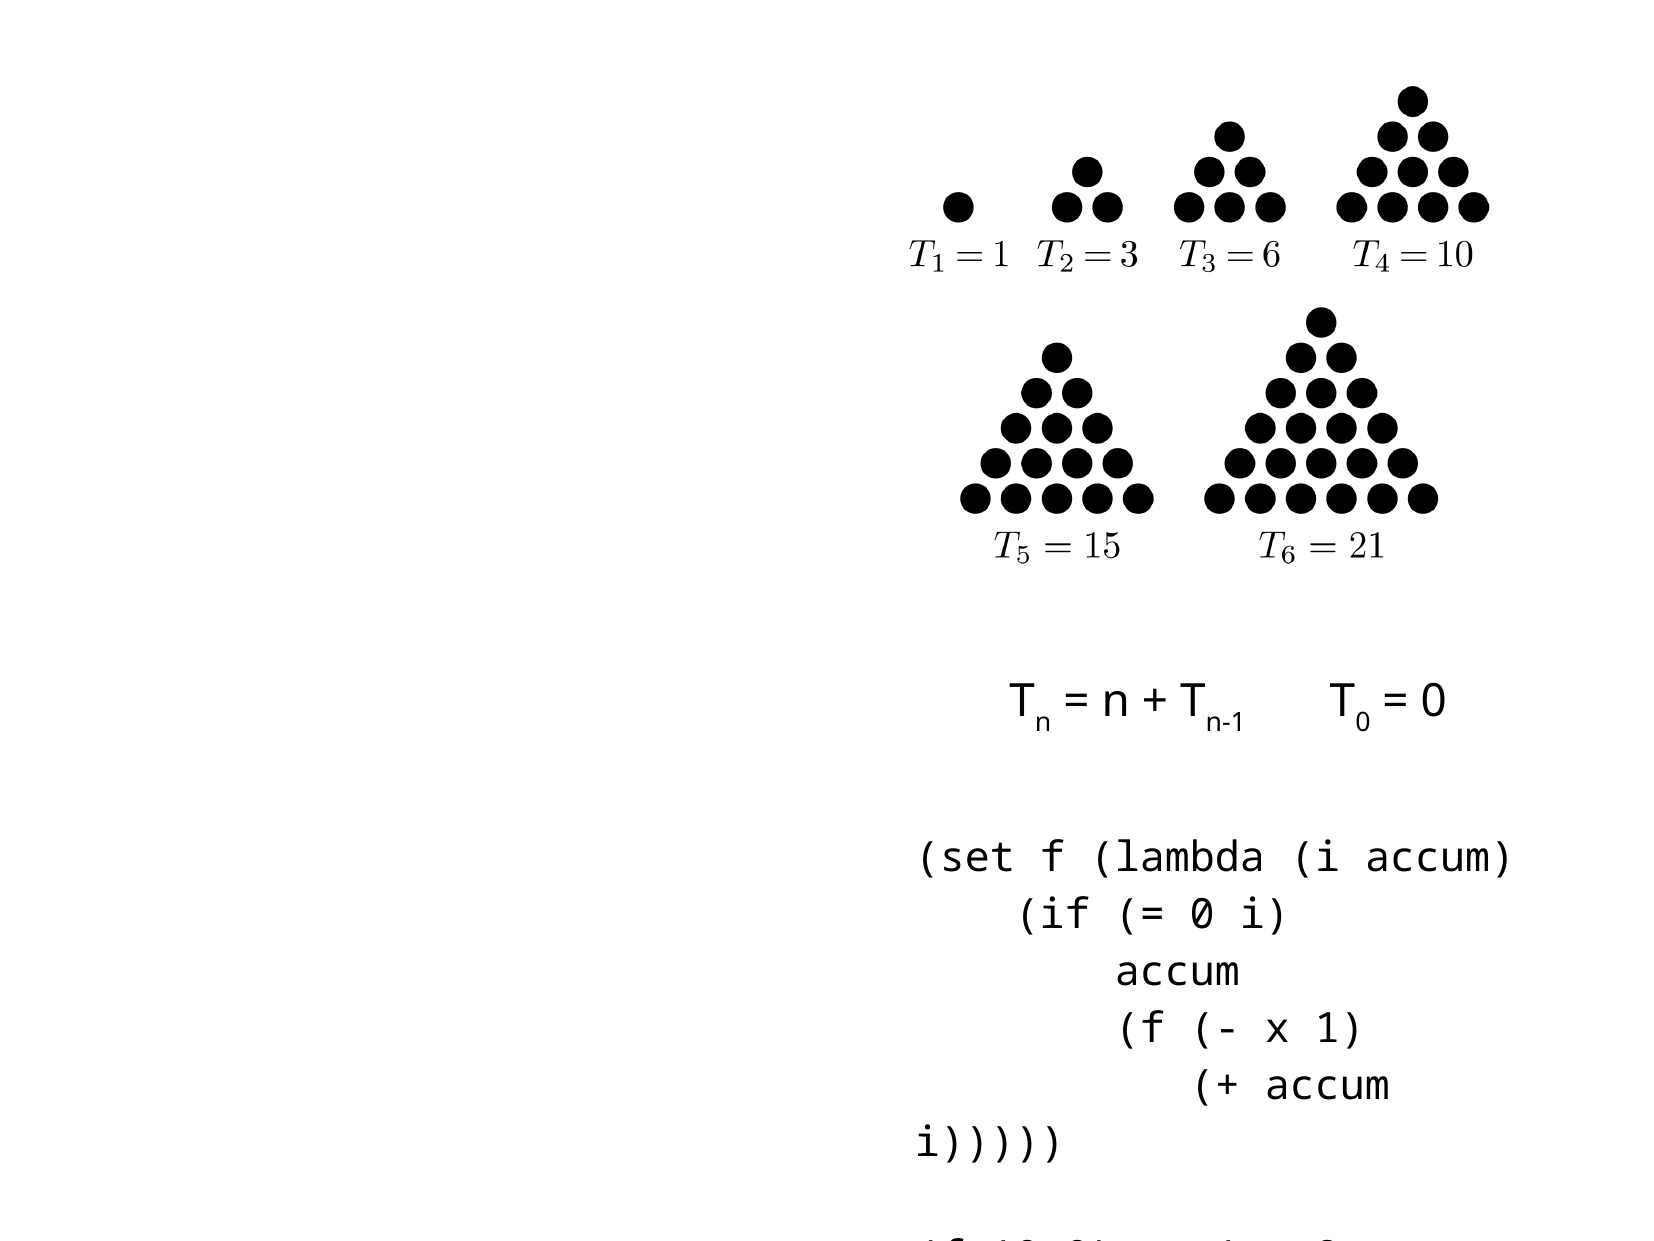

Tn = n + Tn-1 T0 = 0
(set f (lambda (i accum)
 (if (= 0 i)
 accum
 (f (- x 1)
 (+ accum i)))))
(f 10 0) ↦ 1 + 2 + … + 10